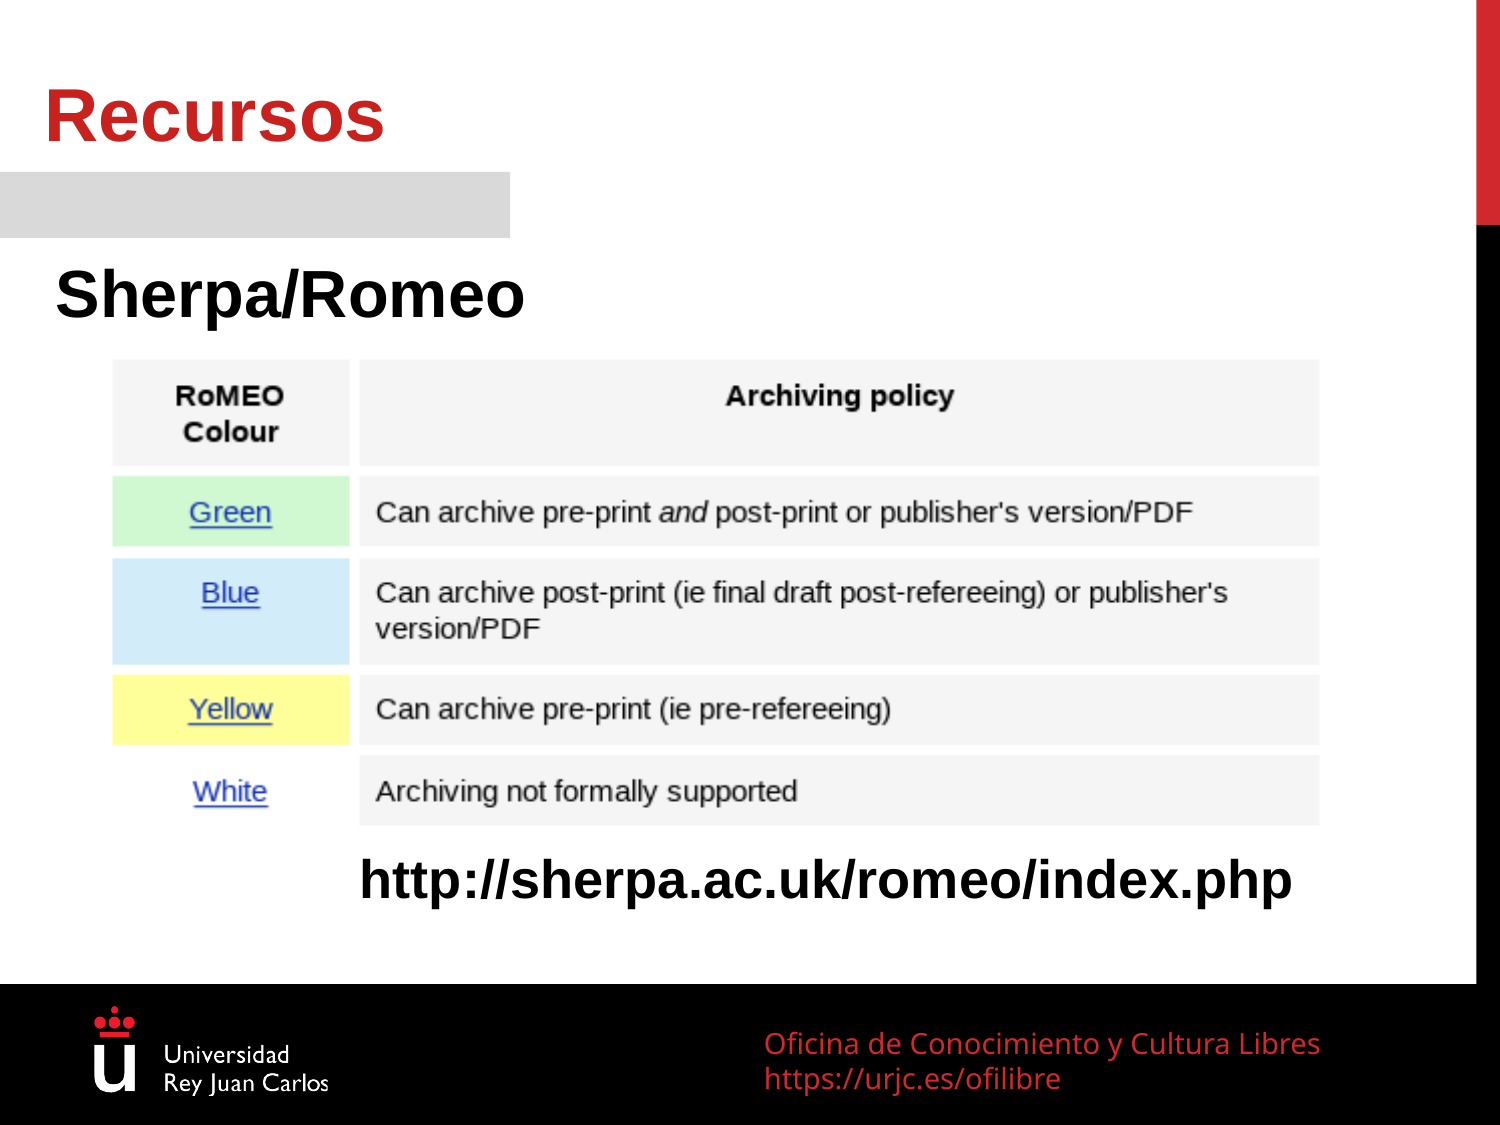

#
Recursos
Sherpa/Romeo
http://sherpa.ac.uk/romeo/index.php
Oficina de Conocimiento y Cultura Libres
https://urjc.es/ofilibre